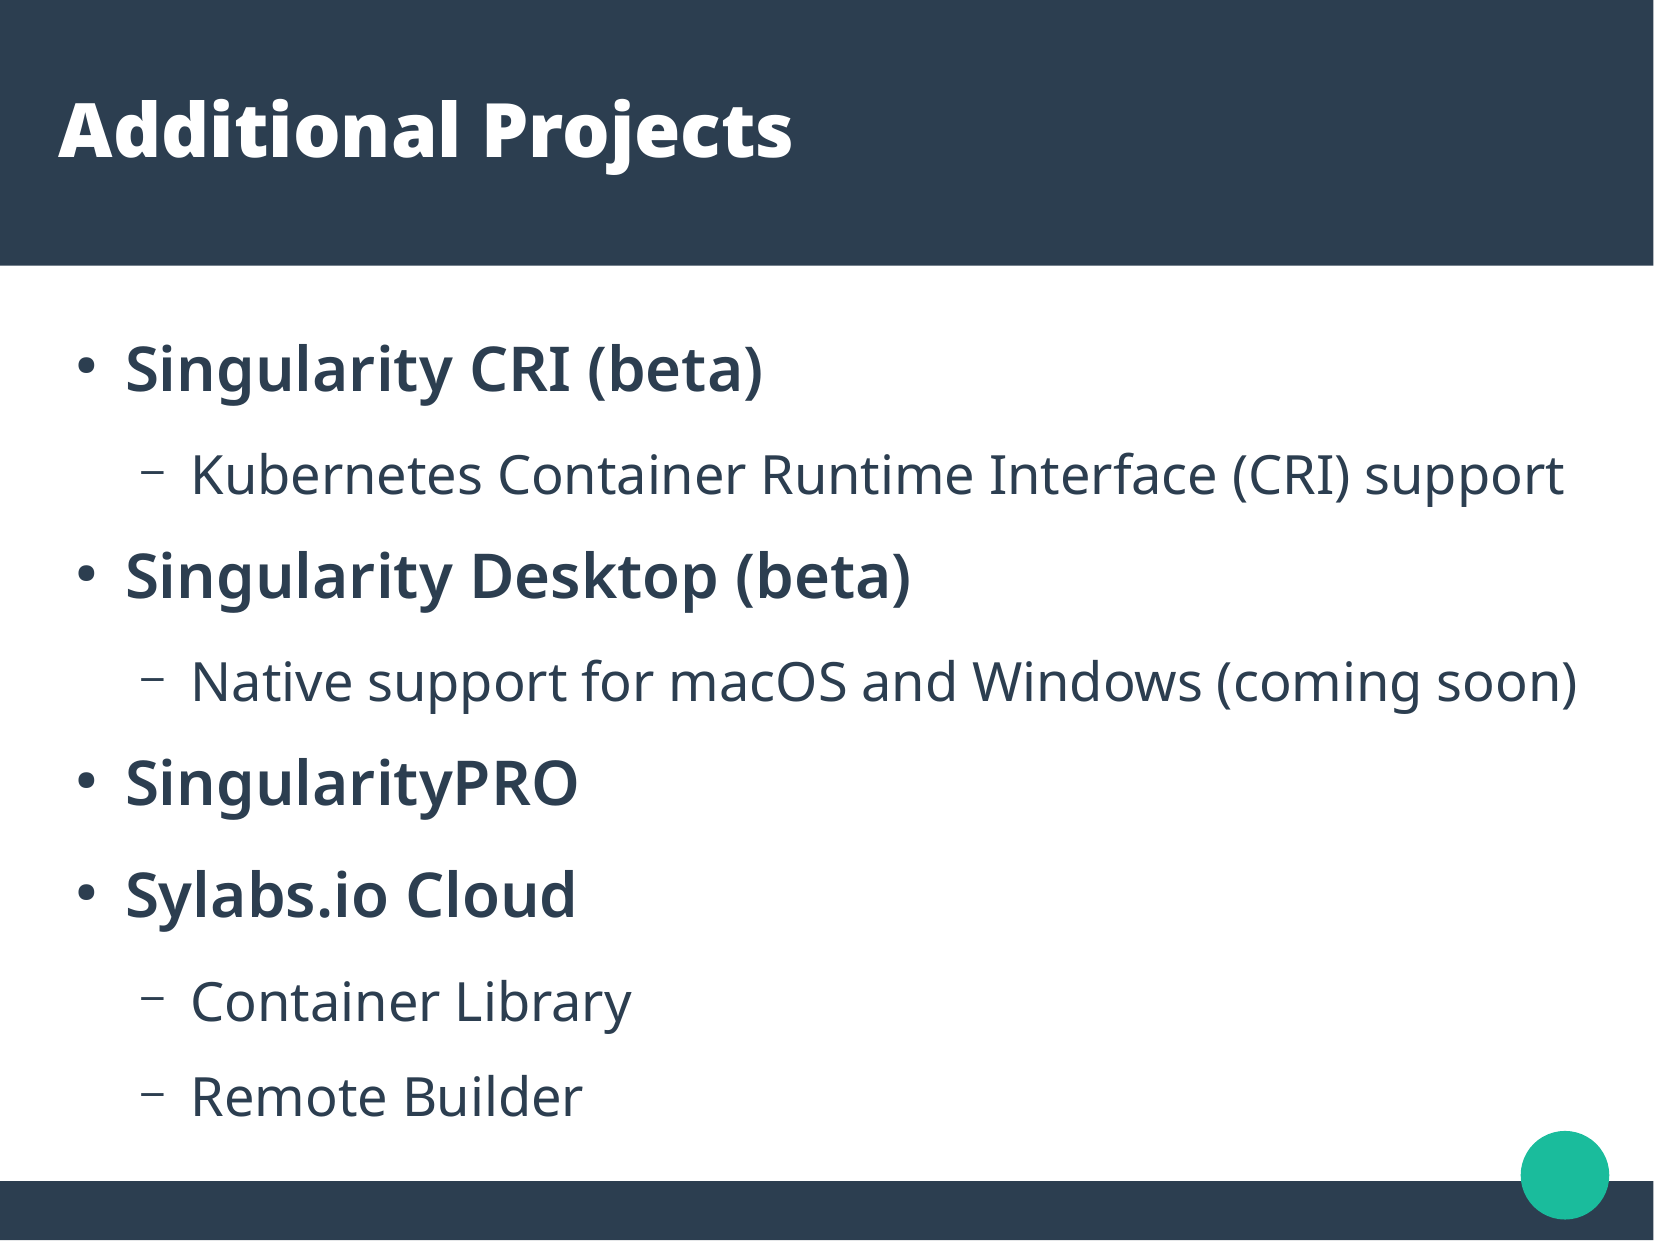

# Additional Projects
Singularity CRI (beta)
Kubernetes Container Runtime Interface (CRI) support
Singularity Desktop (beta)
Native support for macOS and Windows (coming soon)
SingularityPRO
Sylabs.io Cloud
Container Library
Remote Builder